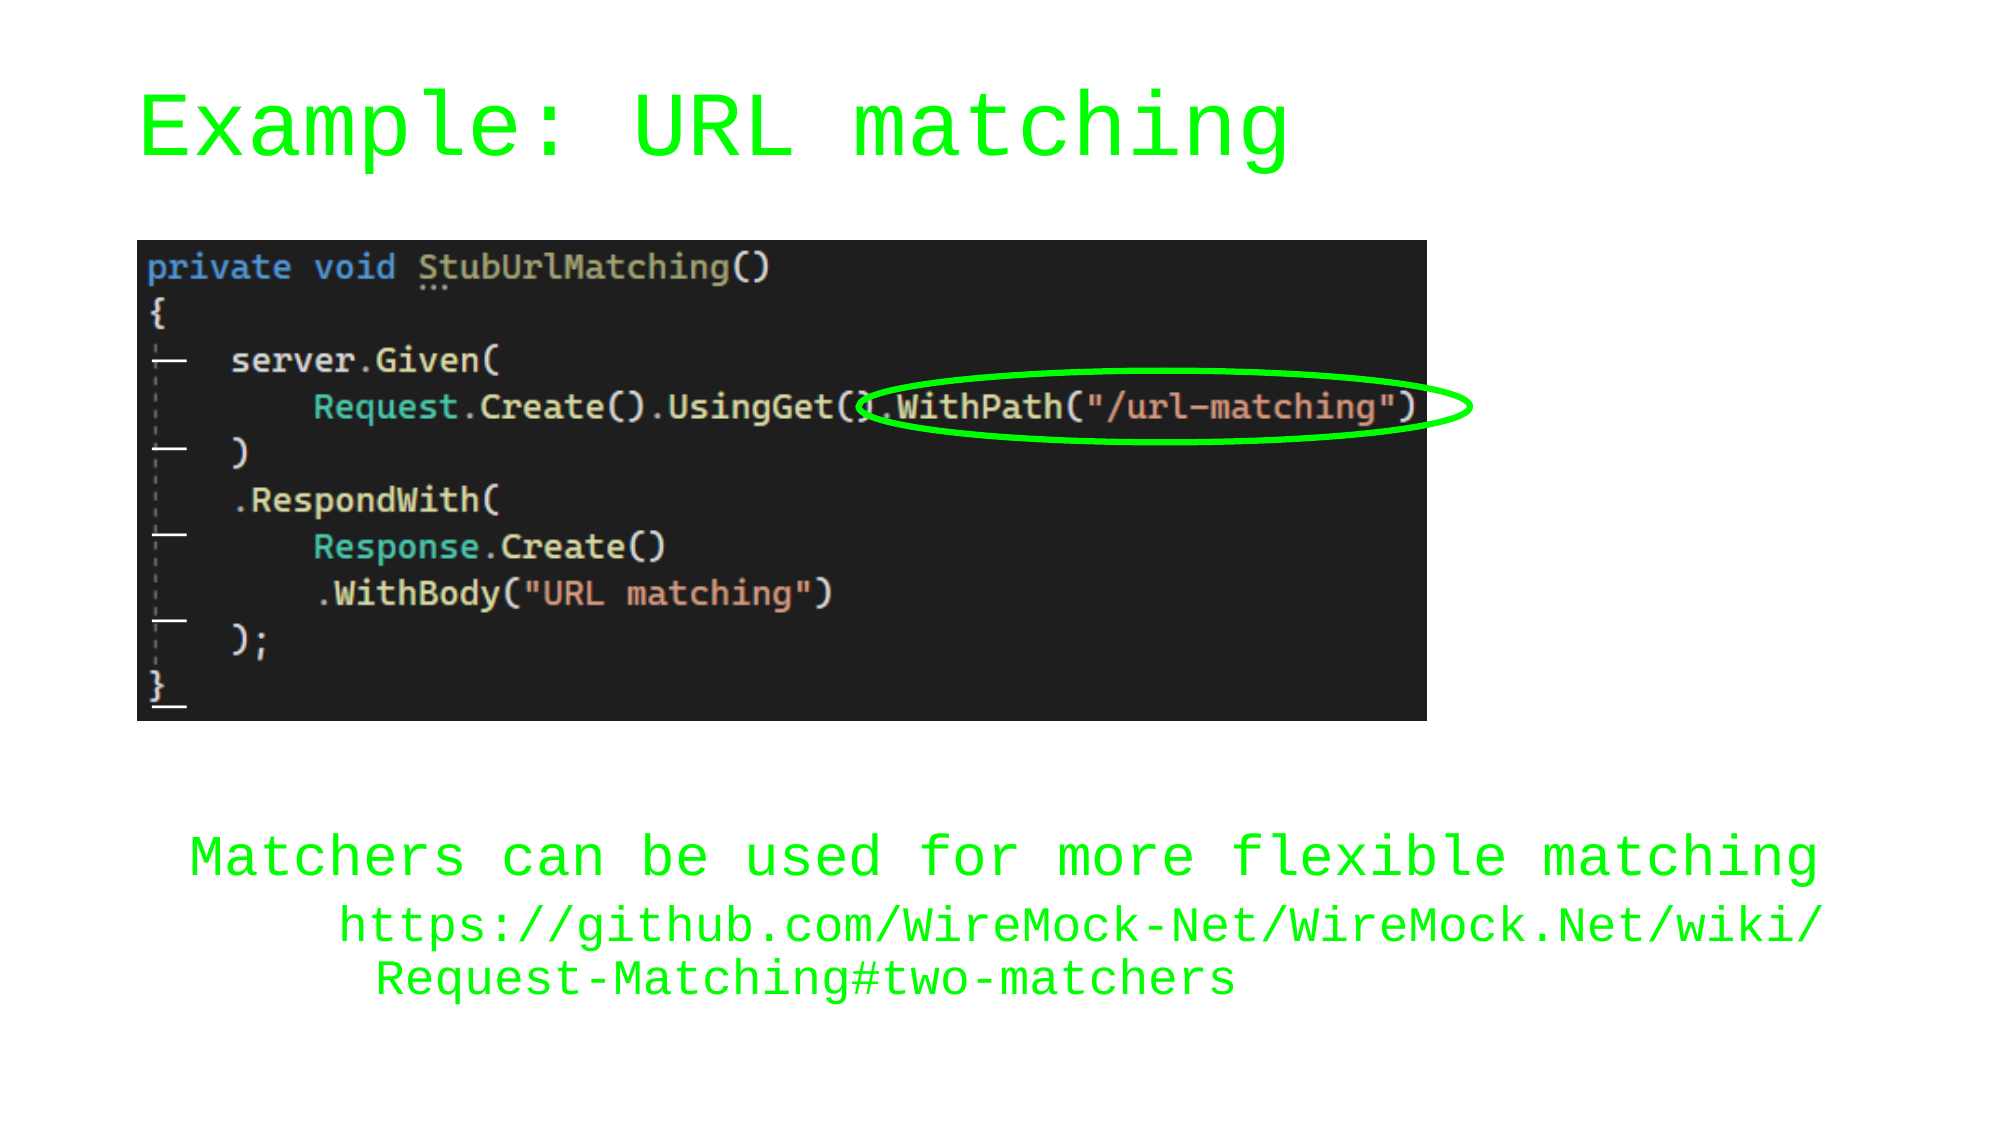

# Example: URL matching
Matchers can be used for more flexible matching
https://github.com/WireMock-Net/WireMock.Net/wiki/Request-Matching#two-matchers